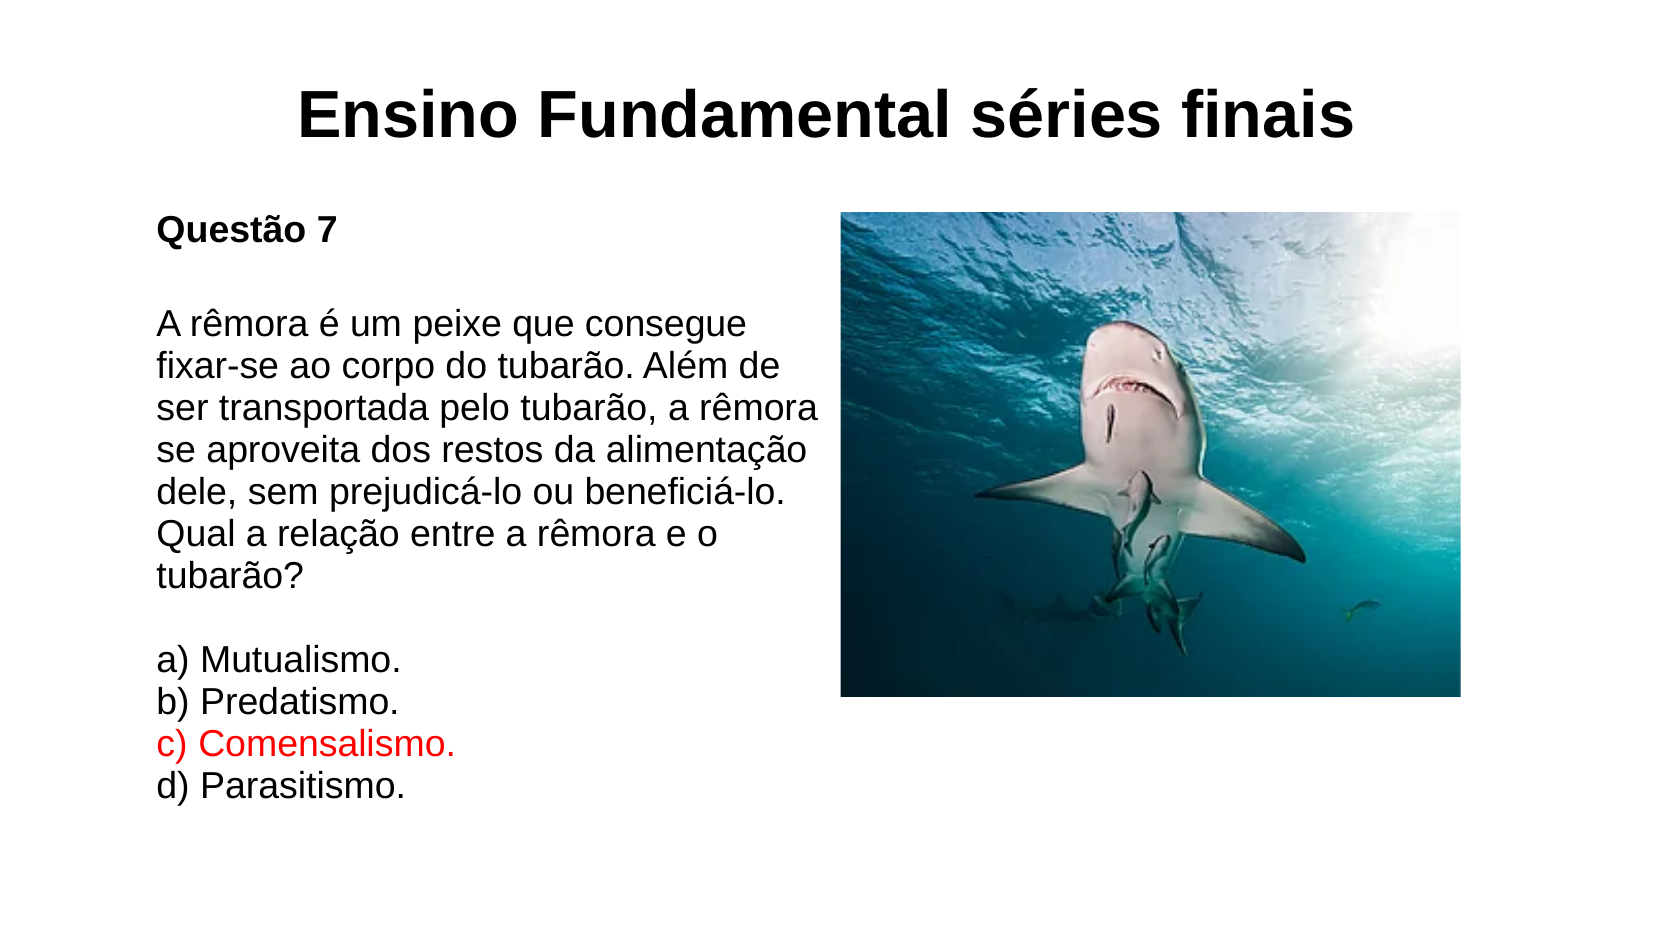

# Ensino Fundamental séries finais
Questão 7
A rêmora é um peixe que consegue fixar-se ao corpo do tubarão. Além de ser transportada pelo tubarão, a rêmora se aproveita dos restos da alimentação dele, sem prejudicá-lo ou beneficiá-lo. Qual a relação entre a rêmora e o tubarão?
a) Mutualismo.
b) Predatismo.
c) Comensalismo.
d) Parasitismo.